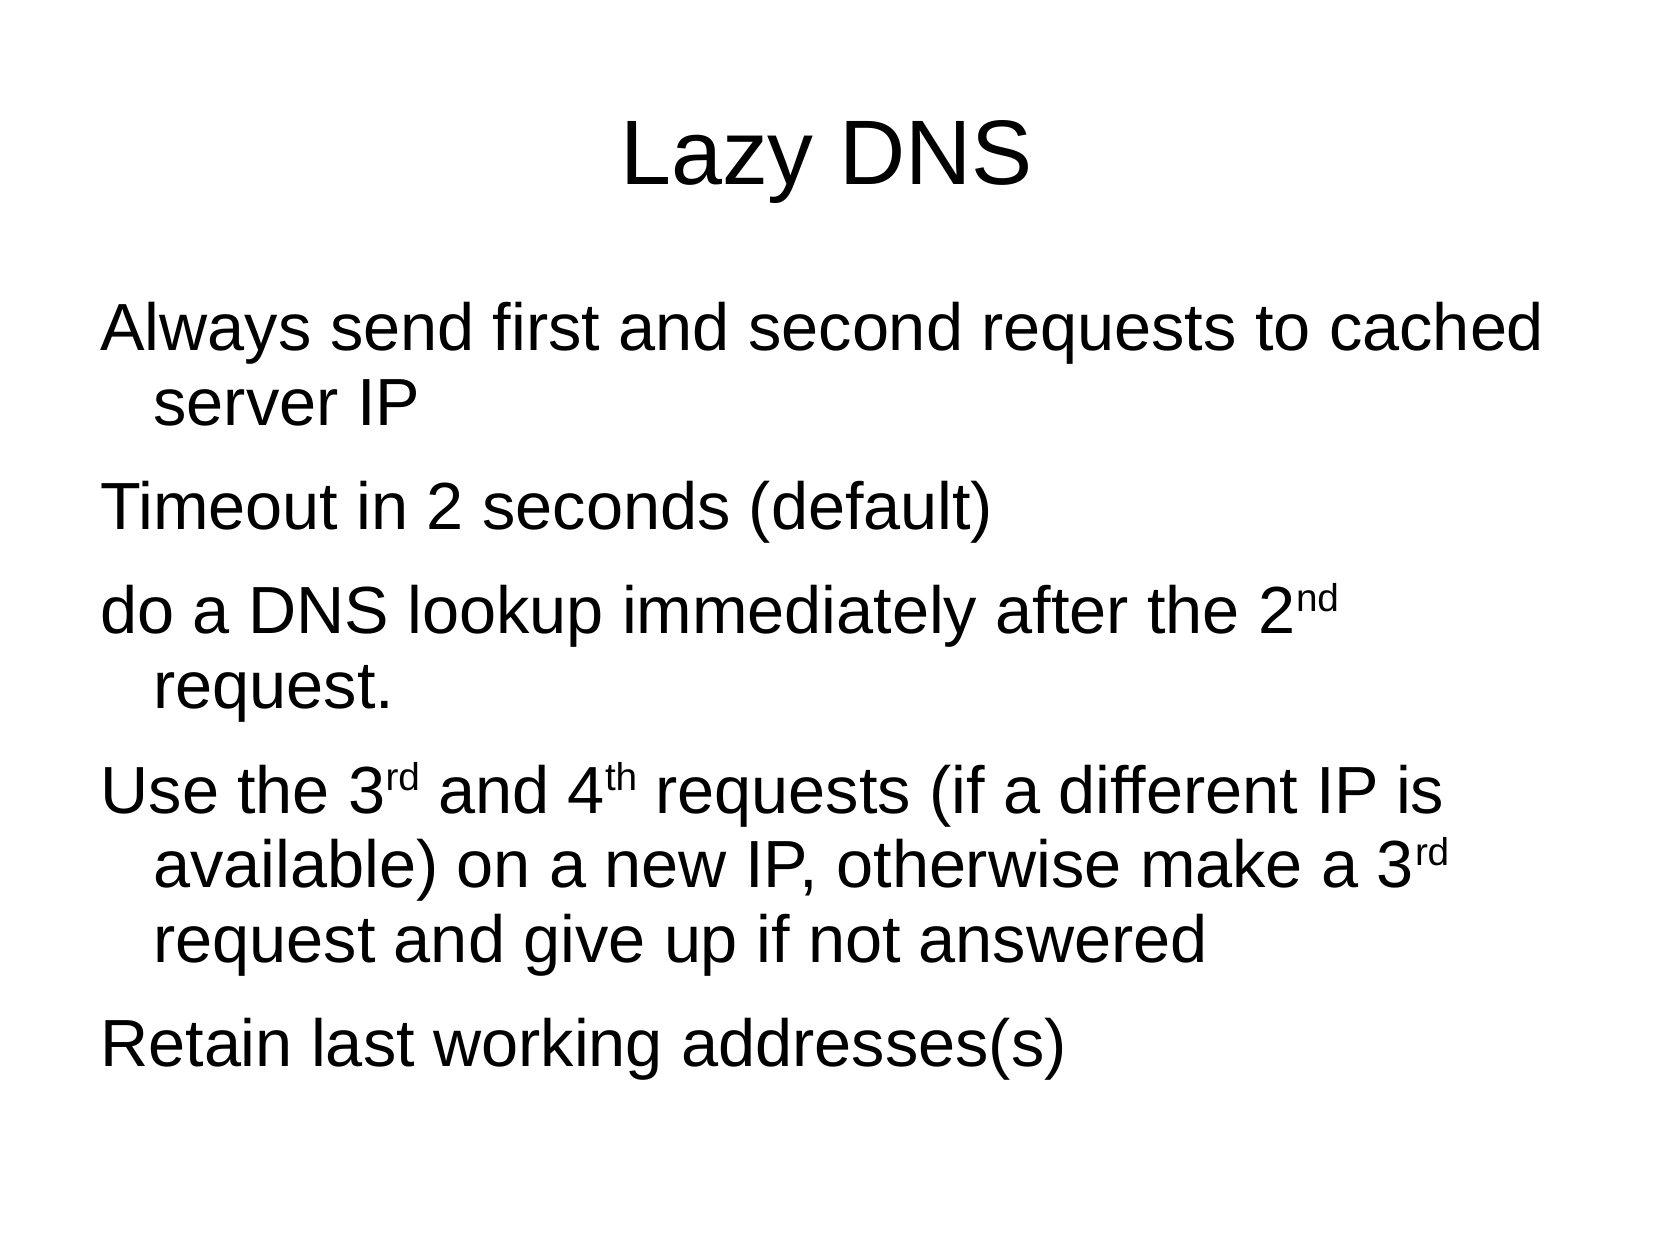

# Lazy DNS
Always send first and second requests to cached server IP
Timeout in 2 seconds (default)
do a DNS lookup immediately after the 2nd request.
Use the 3rd and 4th requests (if a different IP is available) on a new IP, otherwise make a 3rd request and give up if not answered
Retain last working addresses(s)